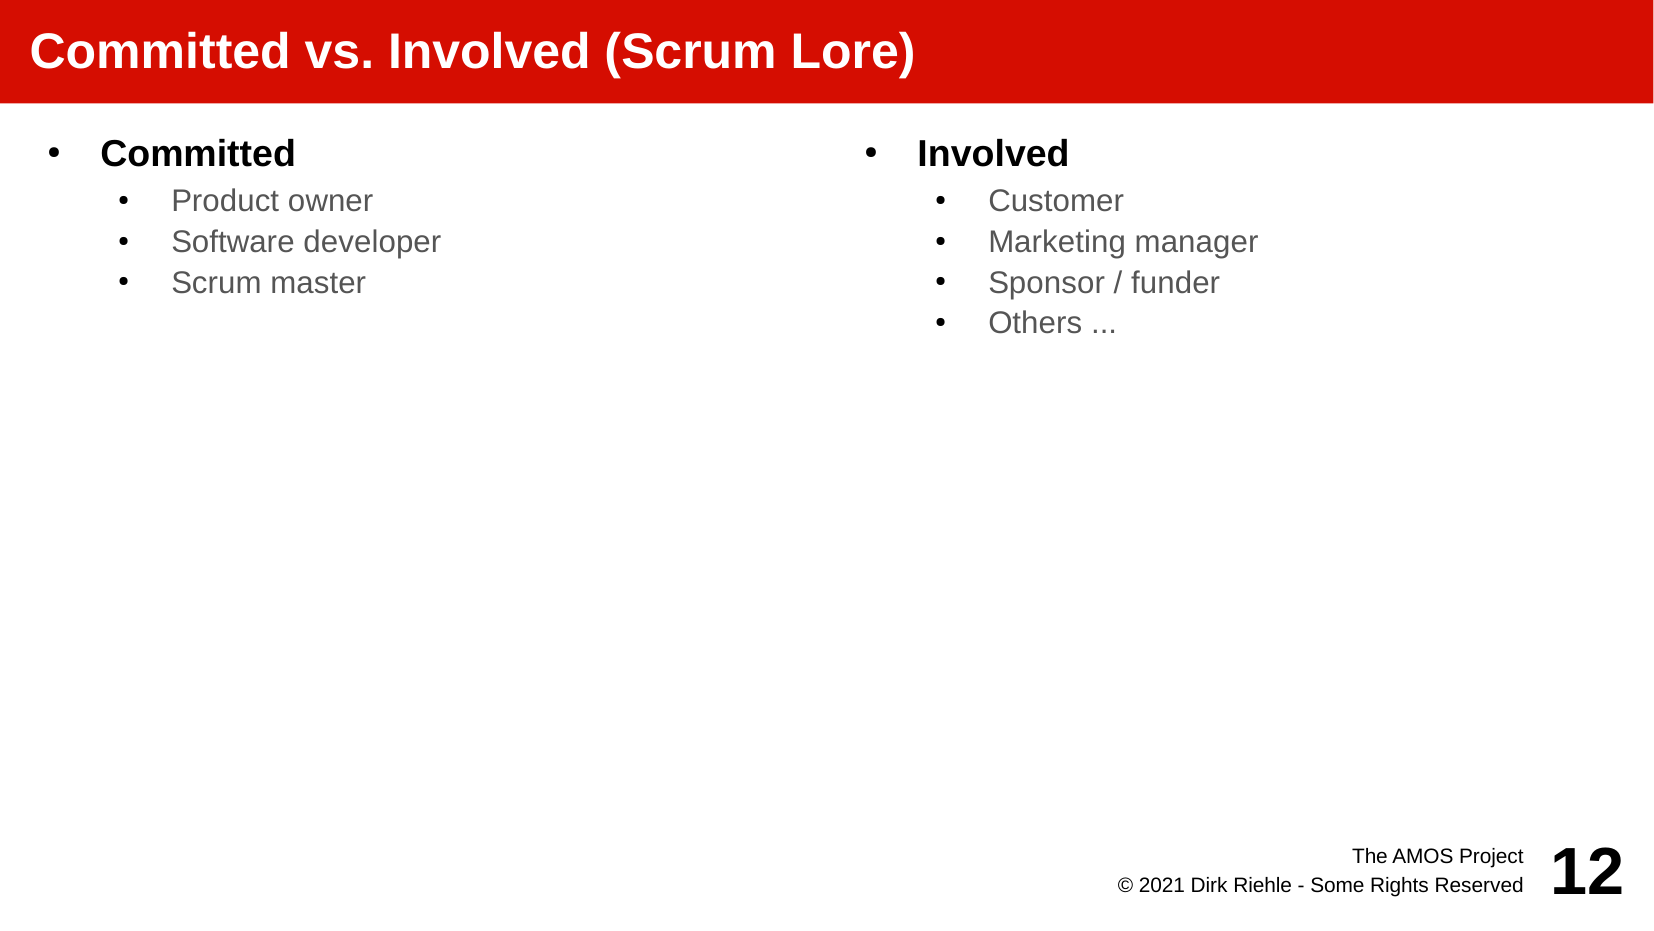

# Committed vs. Involved (Scrum Lore)
Committed
Product owner
Software developer
Scrum master
Involved
Customer
Marketing manager
Sponsor / funder
Others ...
The AMOS Project
12
© 2021 Dirk Riehle - Some Rights Reserved